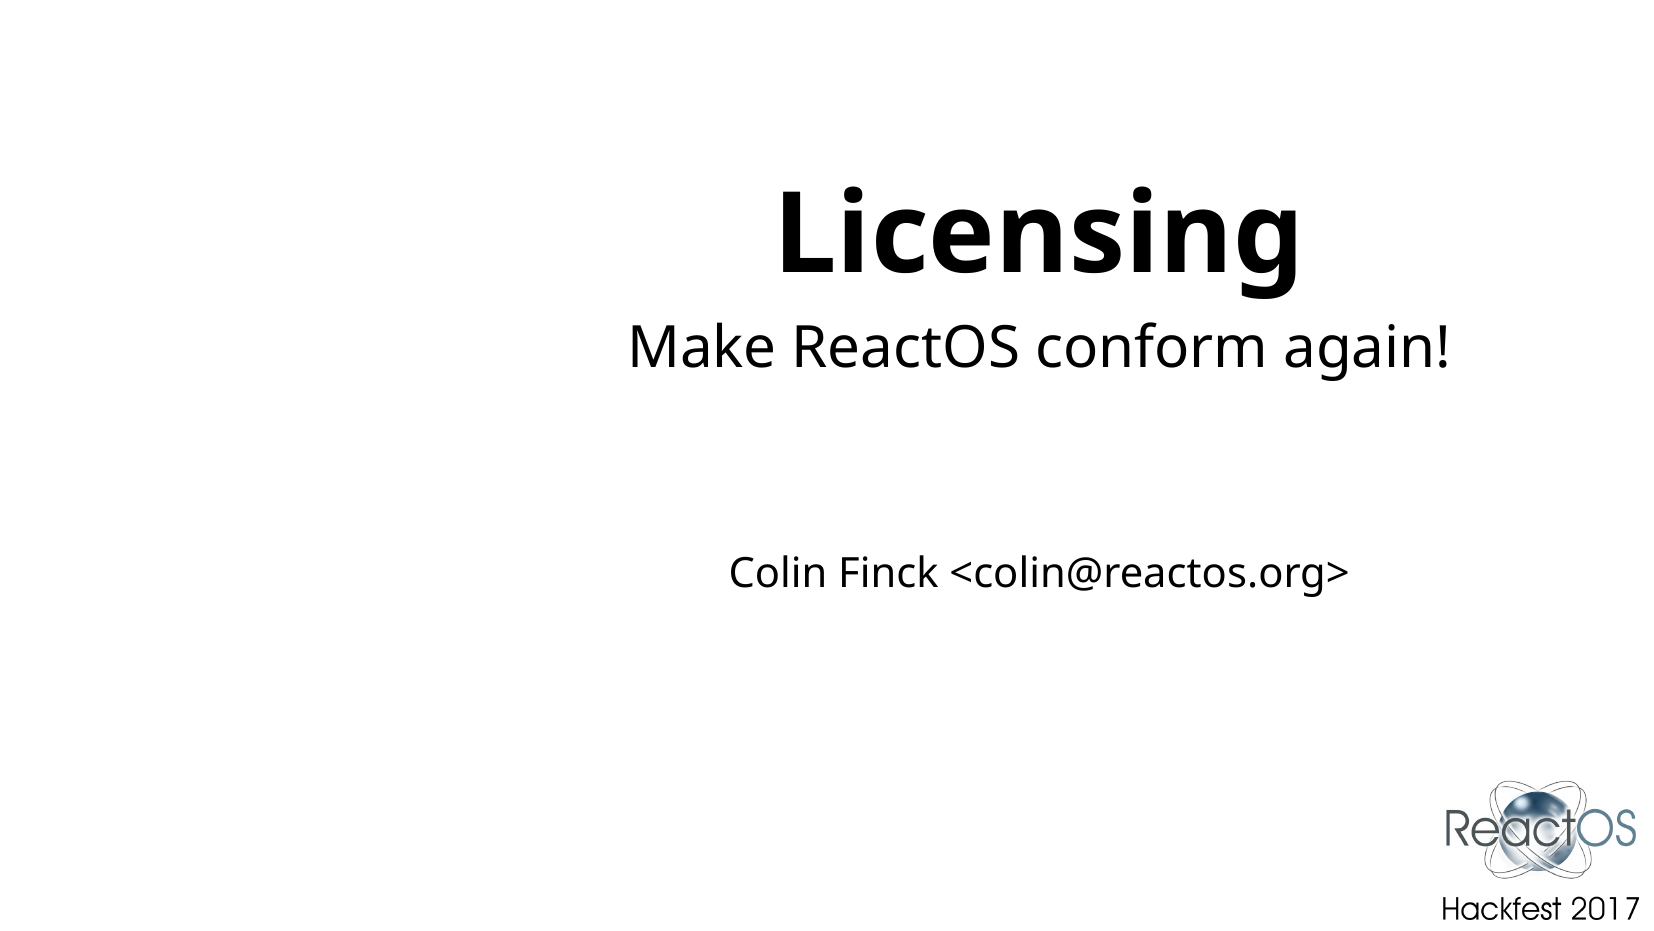

# Licensing Make ReactOS conform again! Colin Finck <colin@reactos.org>